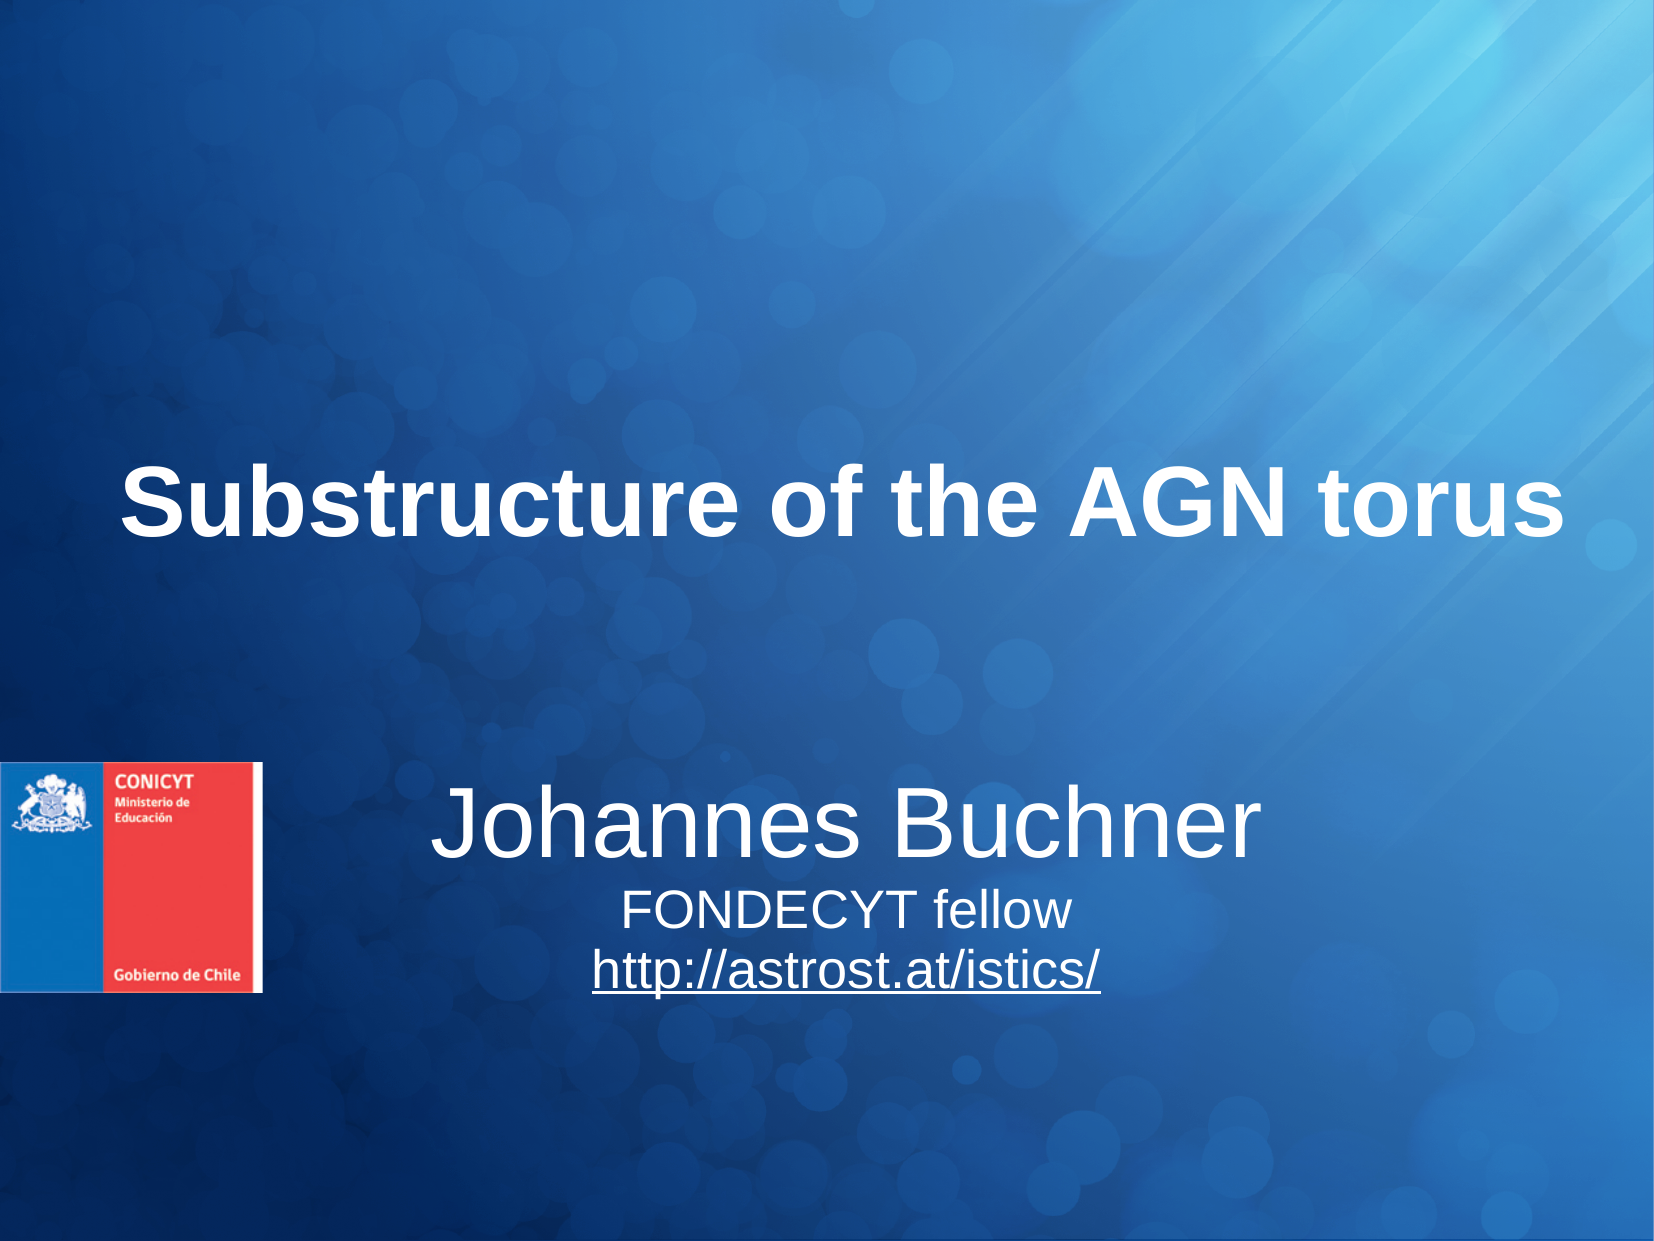

# Johannes Buchner
FONDECYT fellow
http://astrost.at/istics/
Substructure of the AGN torus